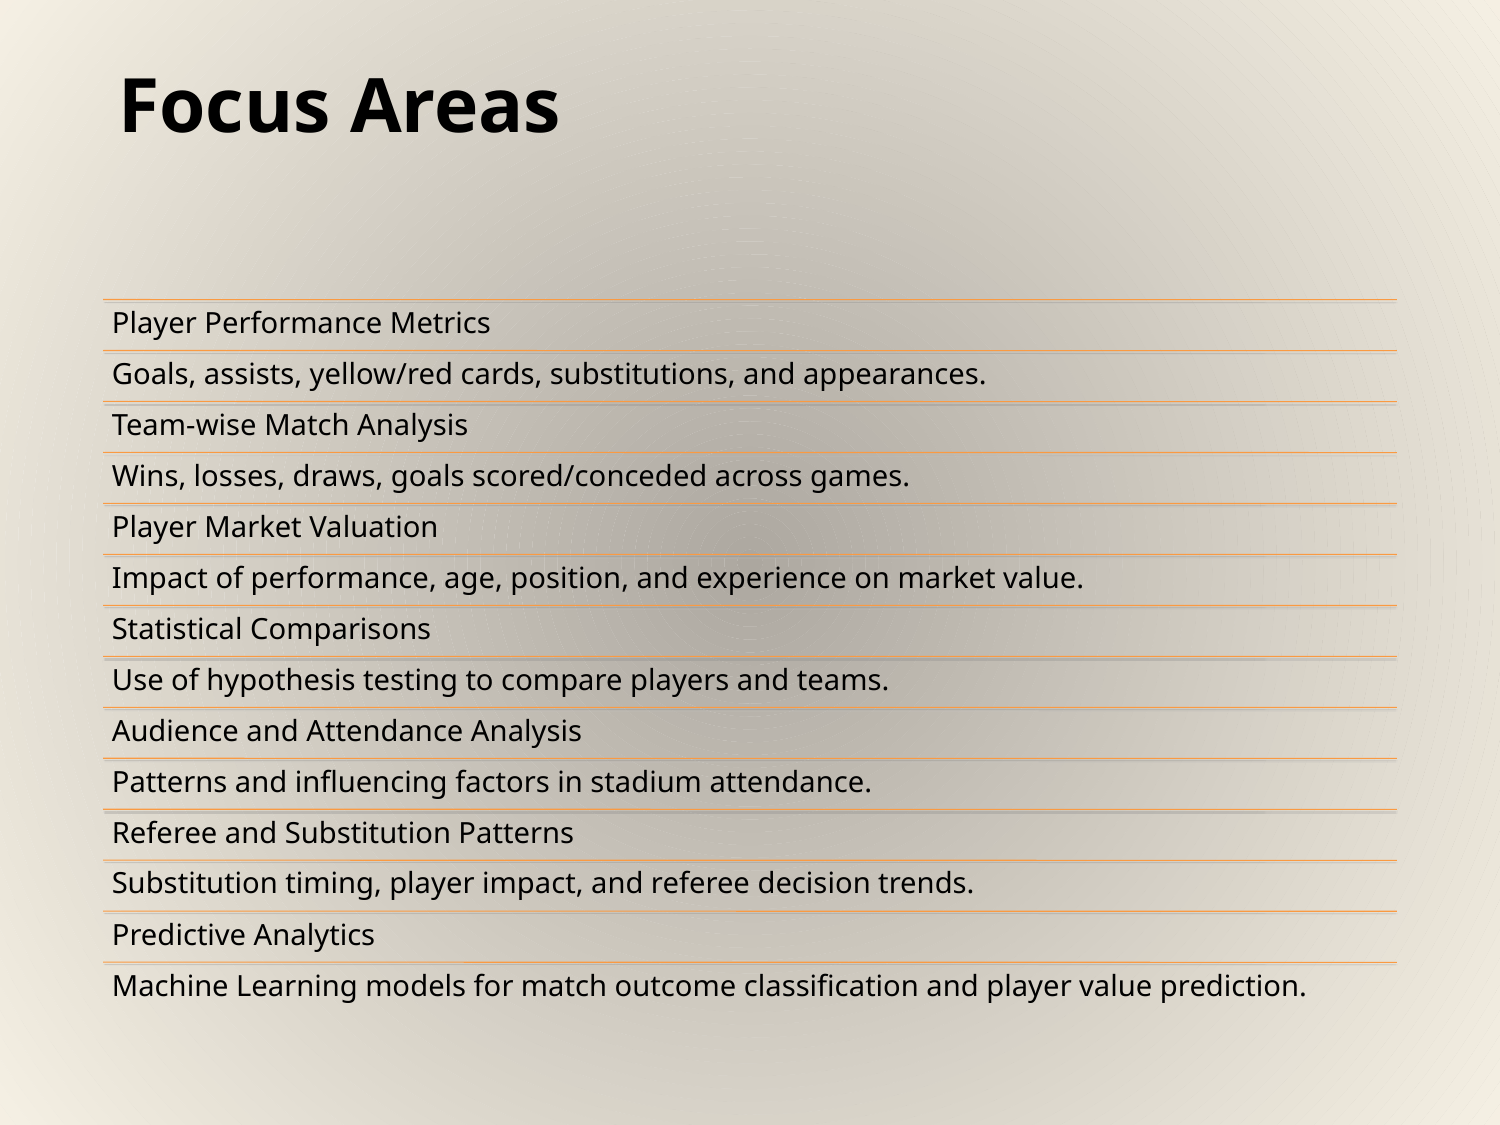

# Focus Areas
Player Performance Metrics
Goals, assists, yellow/red cards, substitutions, and appearances.
Team-wise Match Analysis
Wins, losses, draws, goals scored/conceded across games.
Player Market Valuation
Impact of performance, age, position, and experience on market value.
Statistical Comparisons
Use of hypothesis testing to compare players and teams.
Audience and Attendance Analysis
Patterns and influencing factors in stadium attendance.
Referee and Substitution Patterns
Substitution timing, player impact, and referee decision trends.
Predictive Analytics
Machine Learning models for match outcome classification and player value prediction.